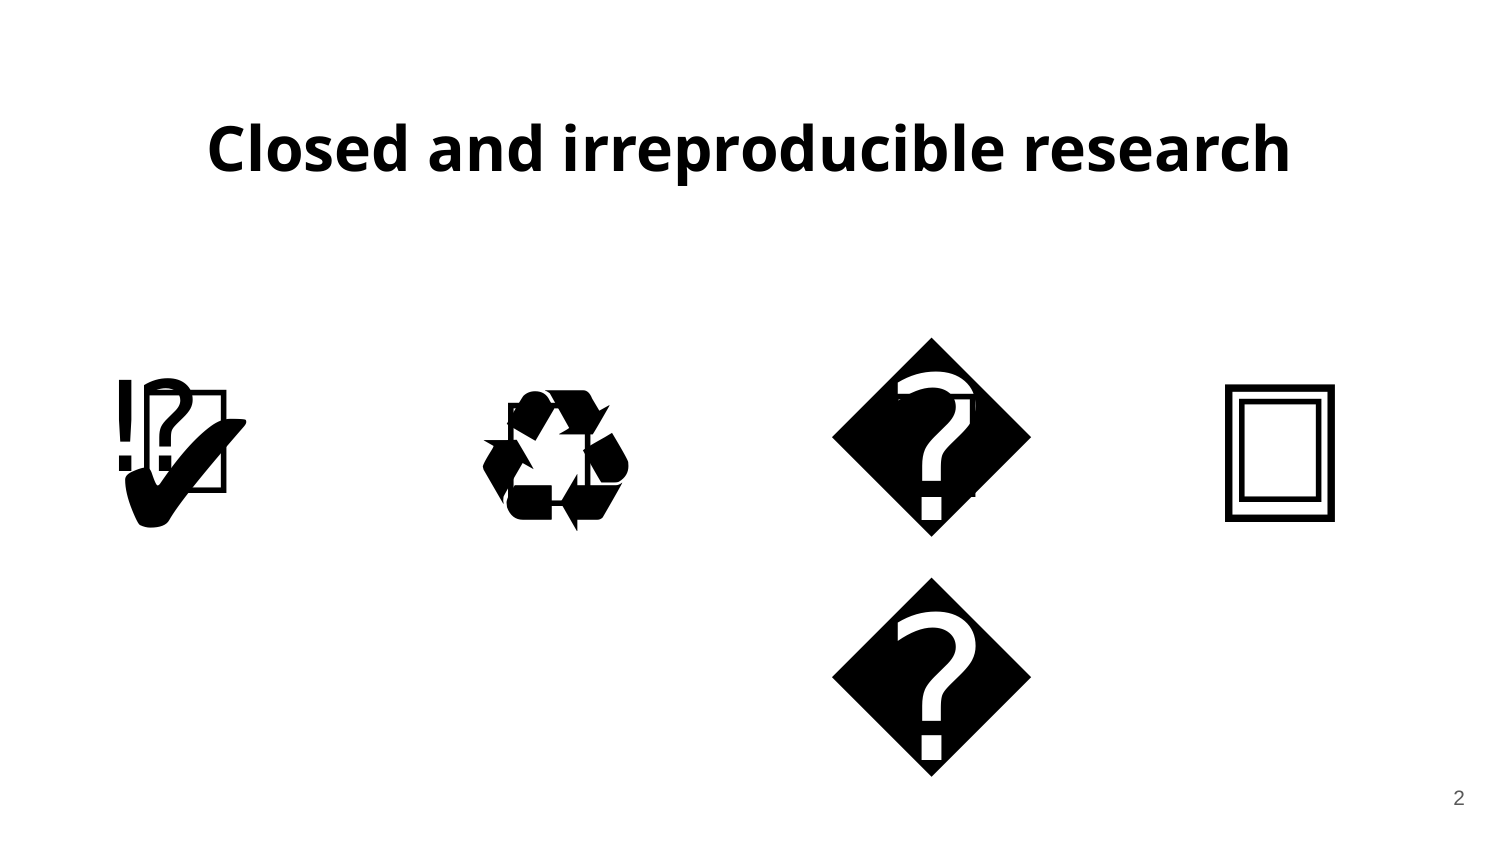

# Closed and irreproducible research
✔️
🎓
❌
❌
♻️
💡
⁉️
❌
❌